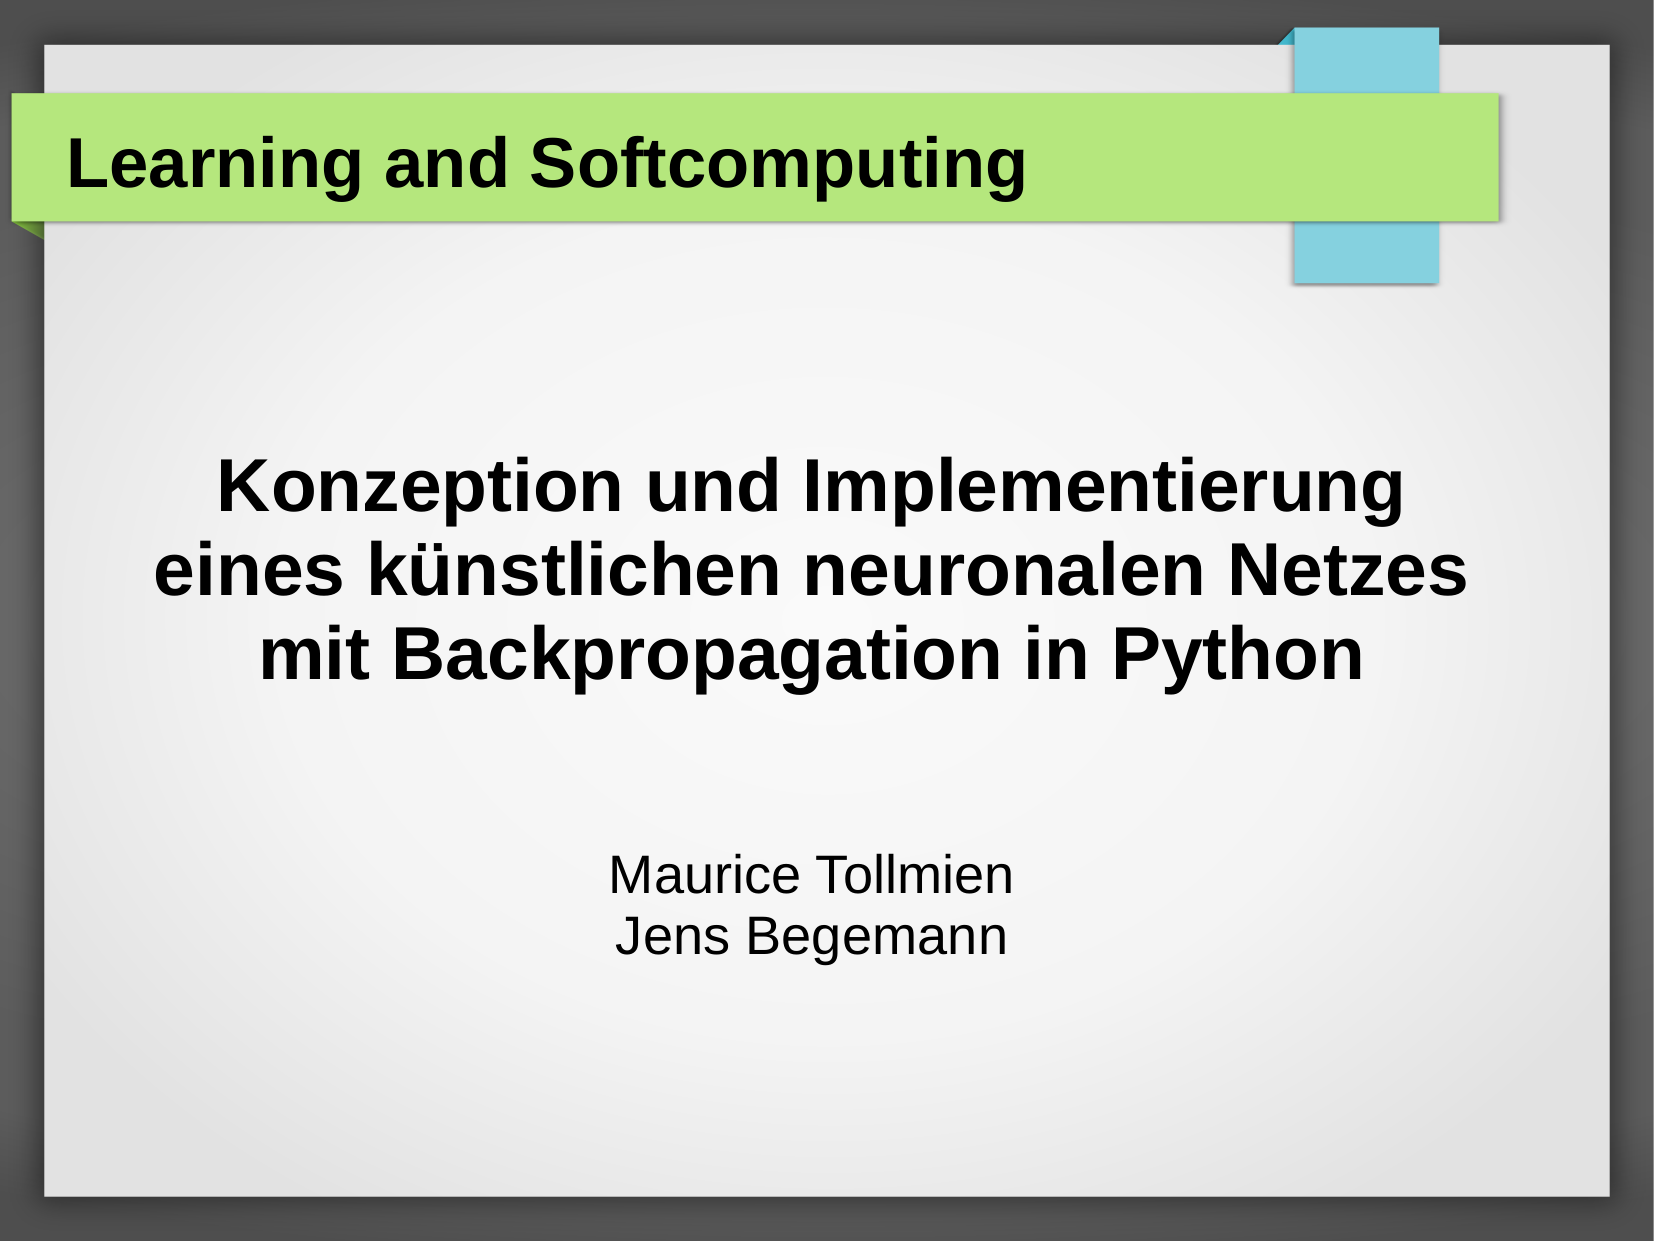

# Learning and Softcomputing
Konzeption und Implementierung
eines künstlichen neuronalen Netzes
mit Backpropagation in Python
Maurice Tollmien
Jens Begemann